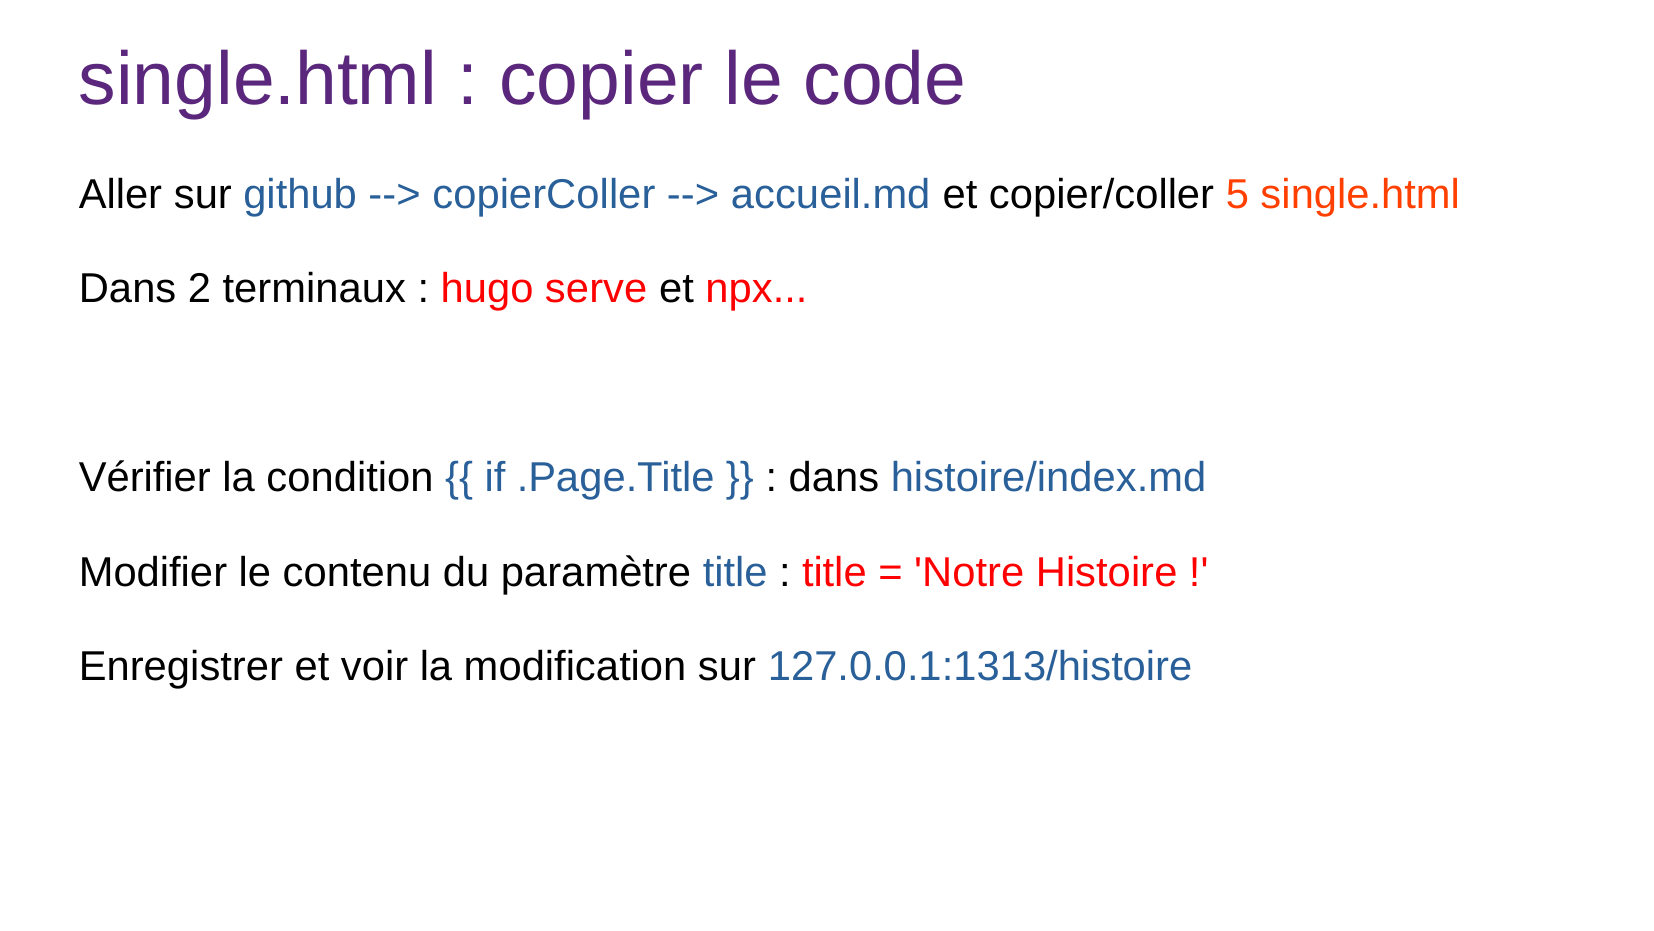

# single.html : copier le code
Aller sur github --> copierColler --> accueil.md et copier/coller 5 single.html
Dans 2 terminaux : hugo serve et npx...
Vérifier la condition {{ if .Page.Title }} : dans histoire/index.md
Modifier le contenu du paramètre title : title = 'Notre Histoire !'
Enregistrer et voir la modification sur 127.0.0.1:1313/histoire